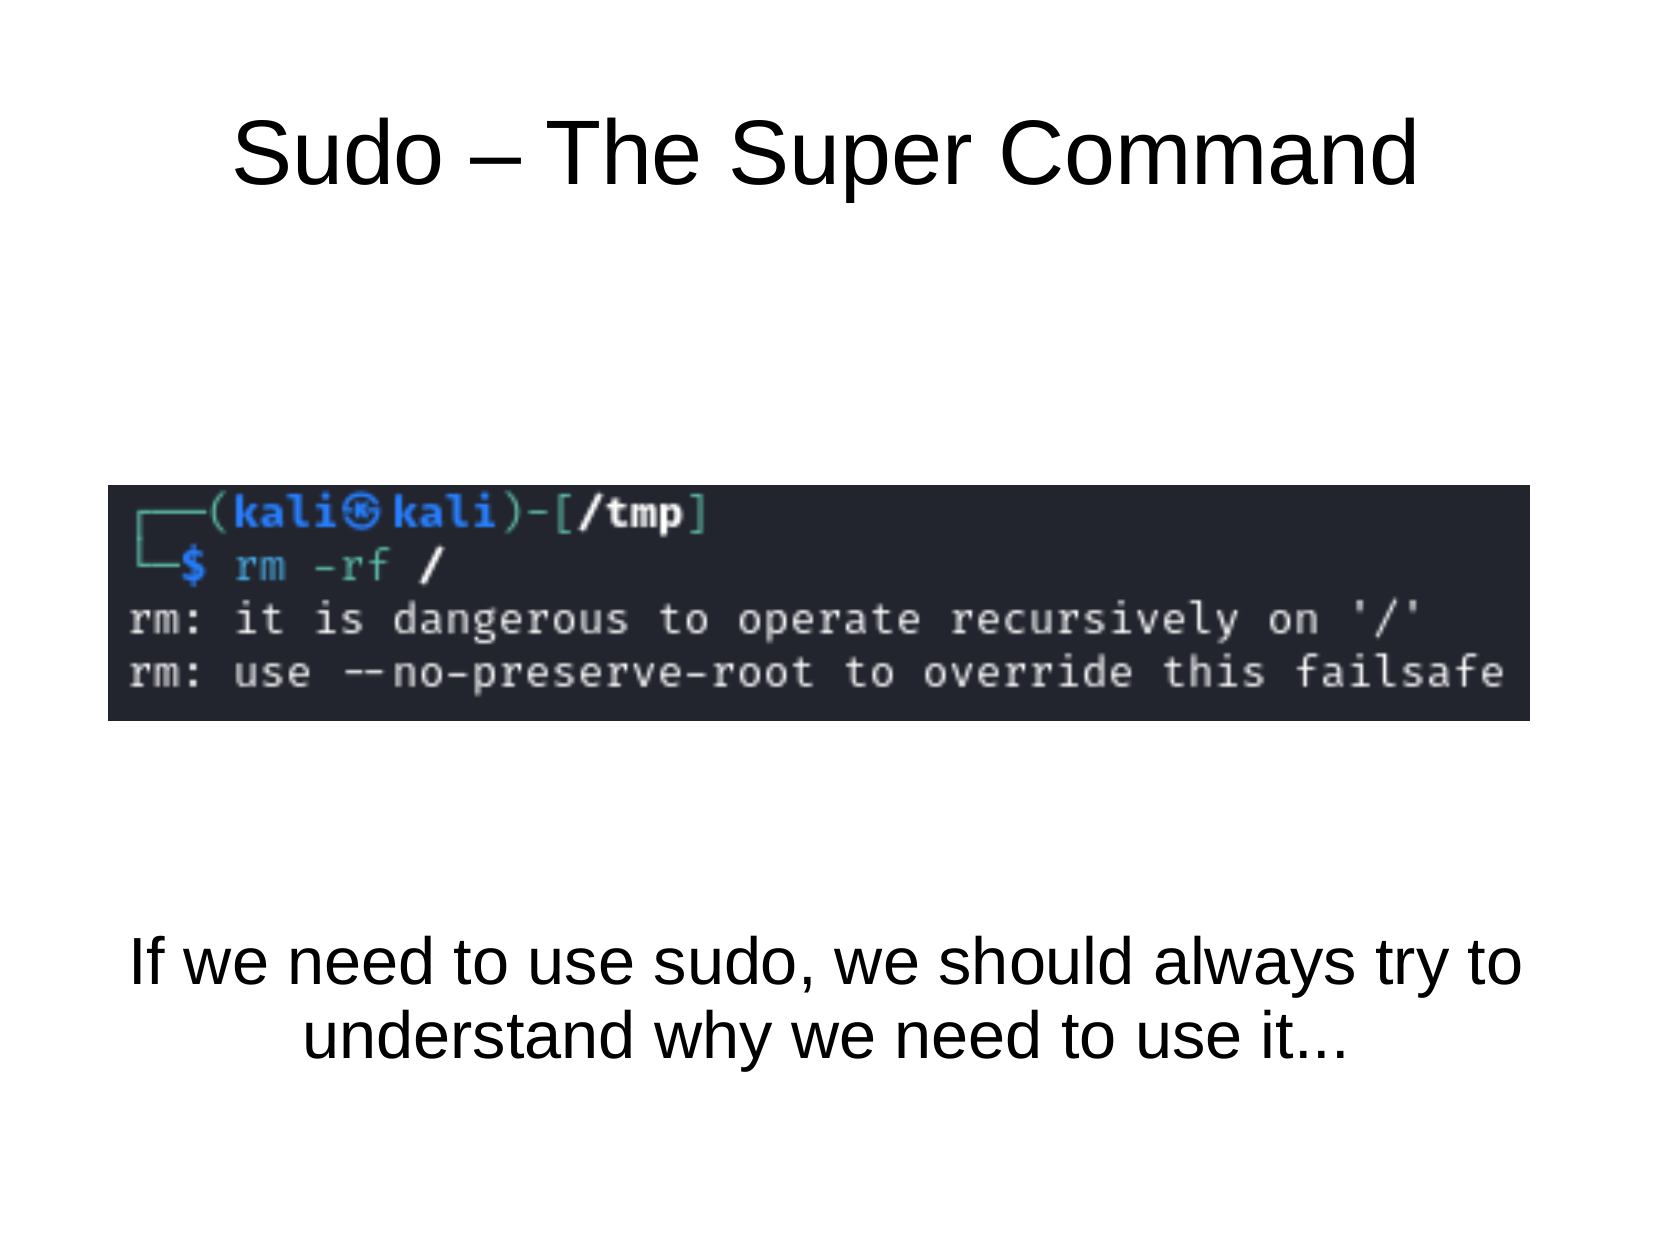

# Sudo – The Super Command
If we need to use sudo, we should always try to understand why we need to use it...